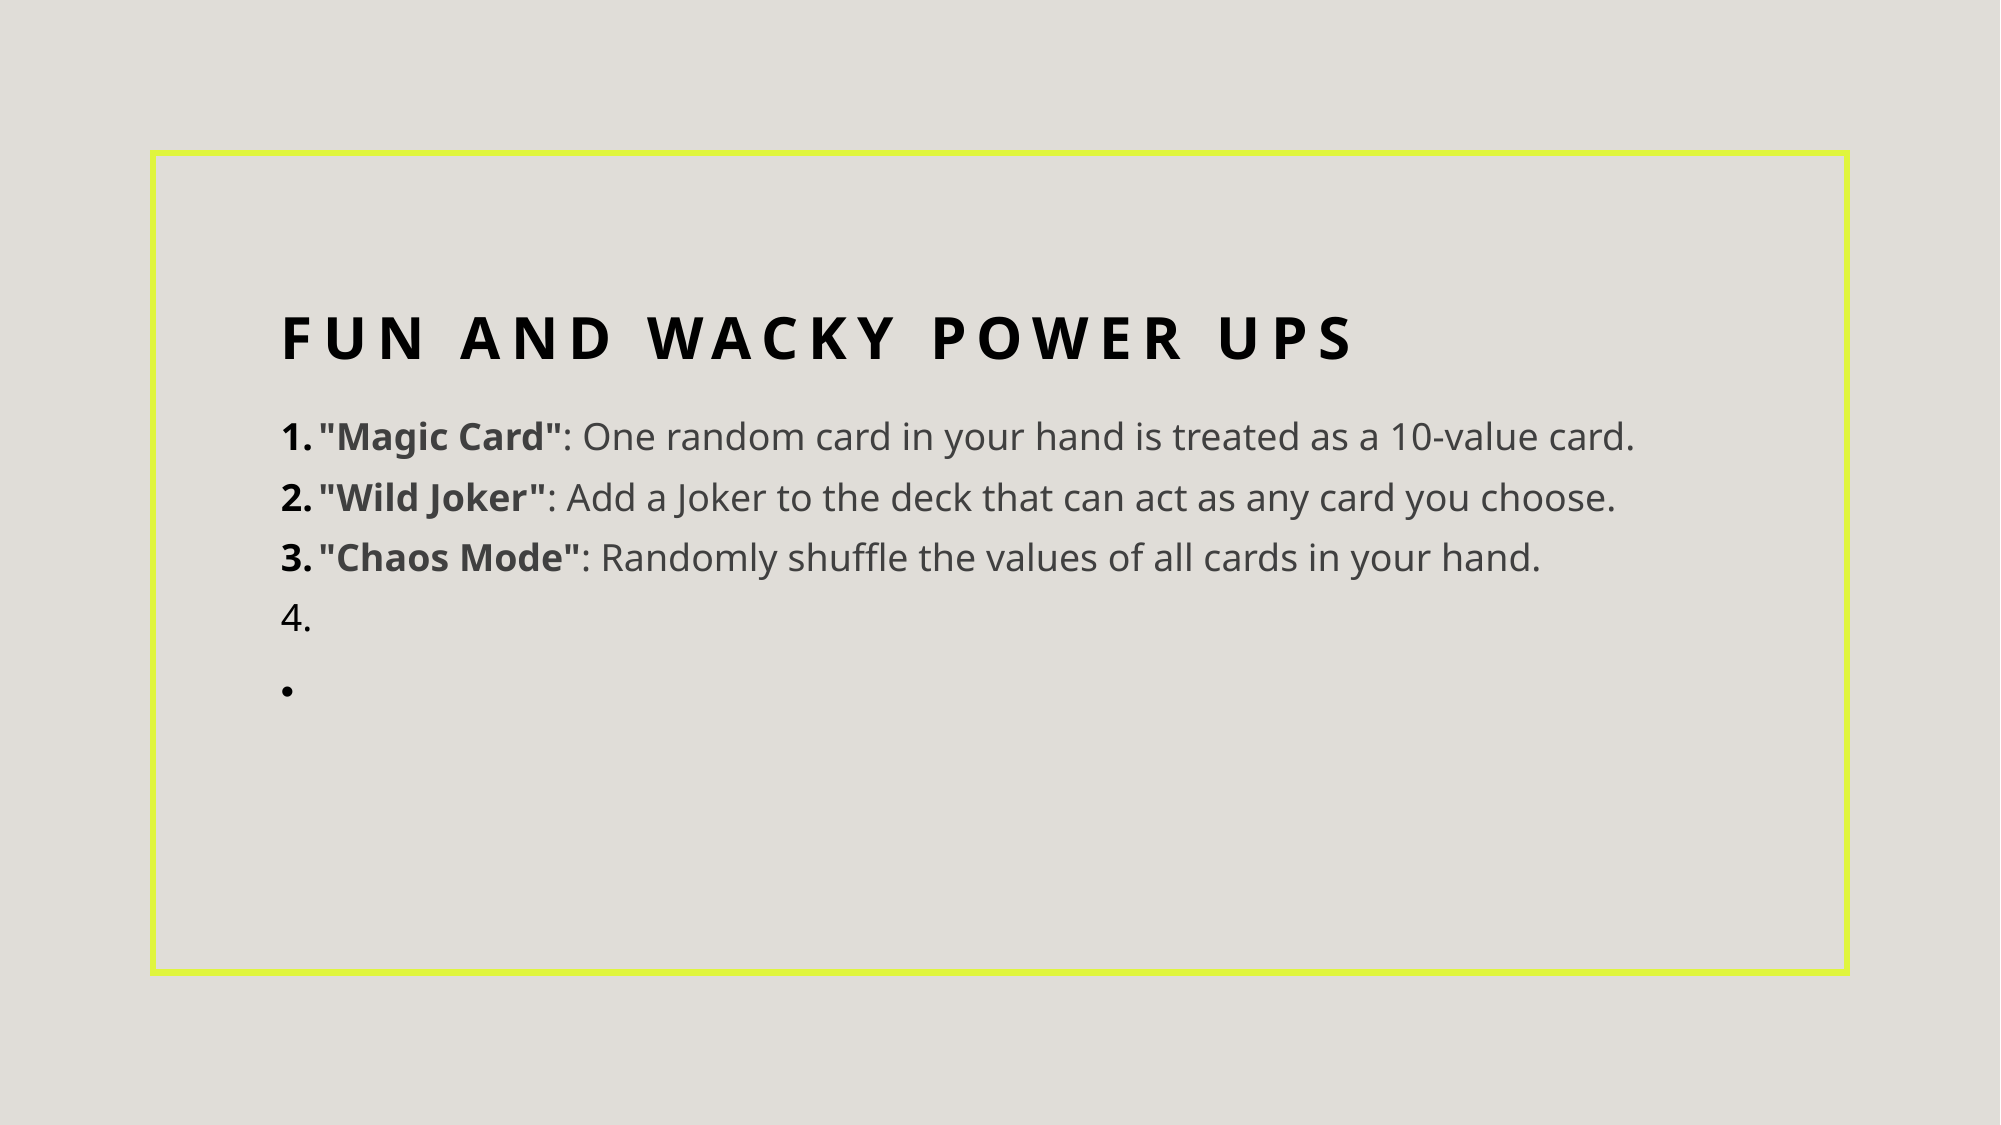

# Fun and wacky power ups
"Magic Card": One random card in your hand is treated as a 10-value card.
"Wild Joker": Add a Joker to the deck that can act as any card you choose.
"Chaos Mode": Randomly shuffle the values of all cards in your hand.